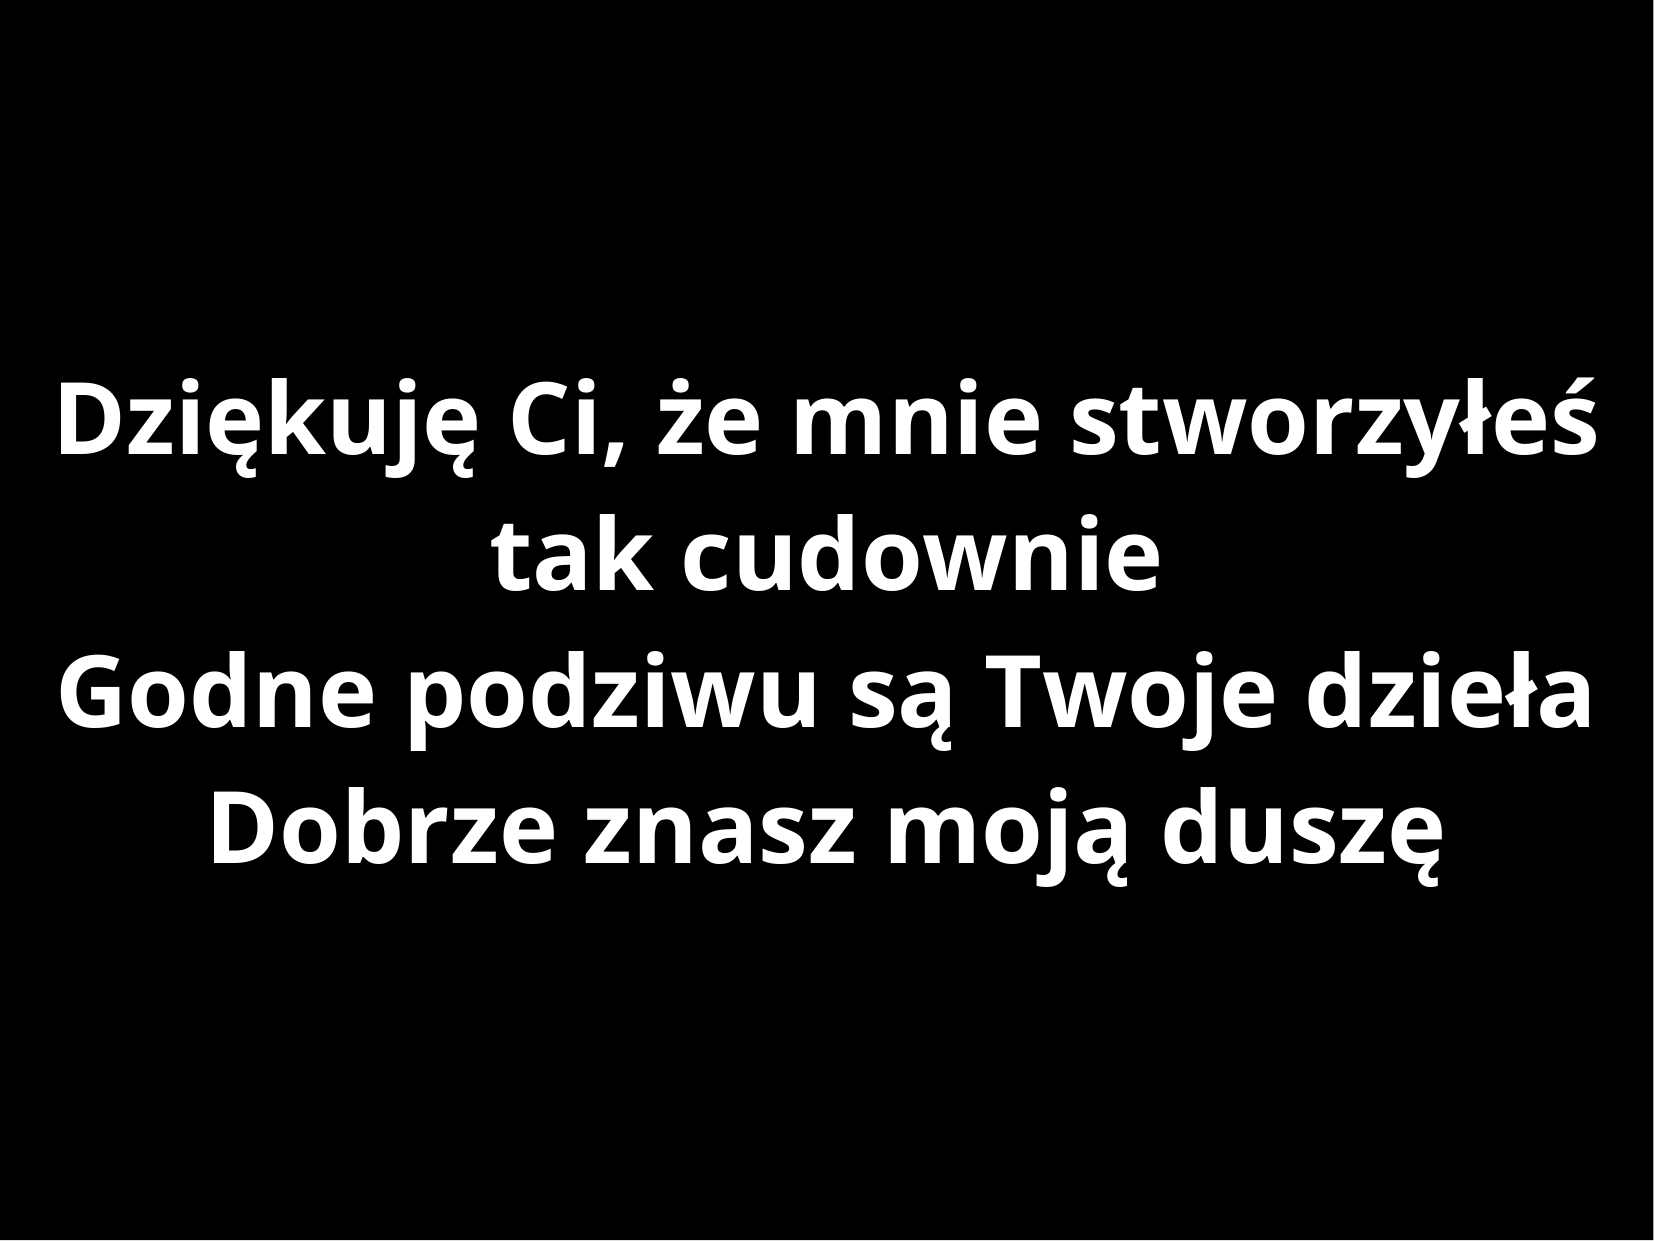

# Dziękuję Ci, że mnie stworzyłeś tak cudownie Godne podziwu są Twoje dzieła Dobrze znasz moją duszę